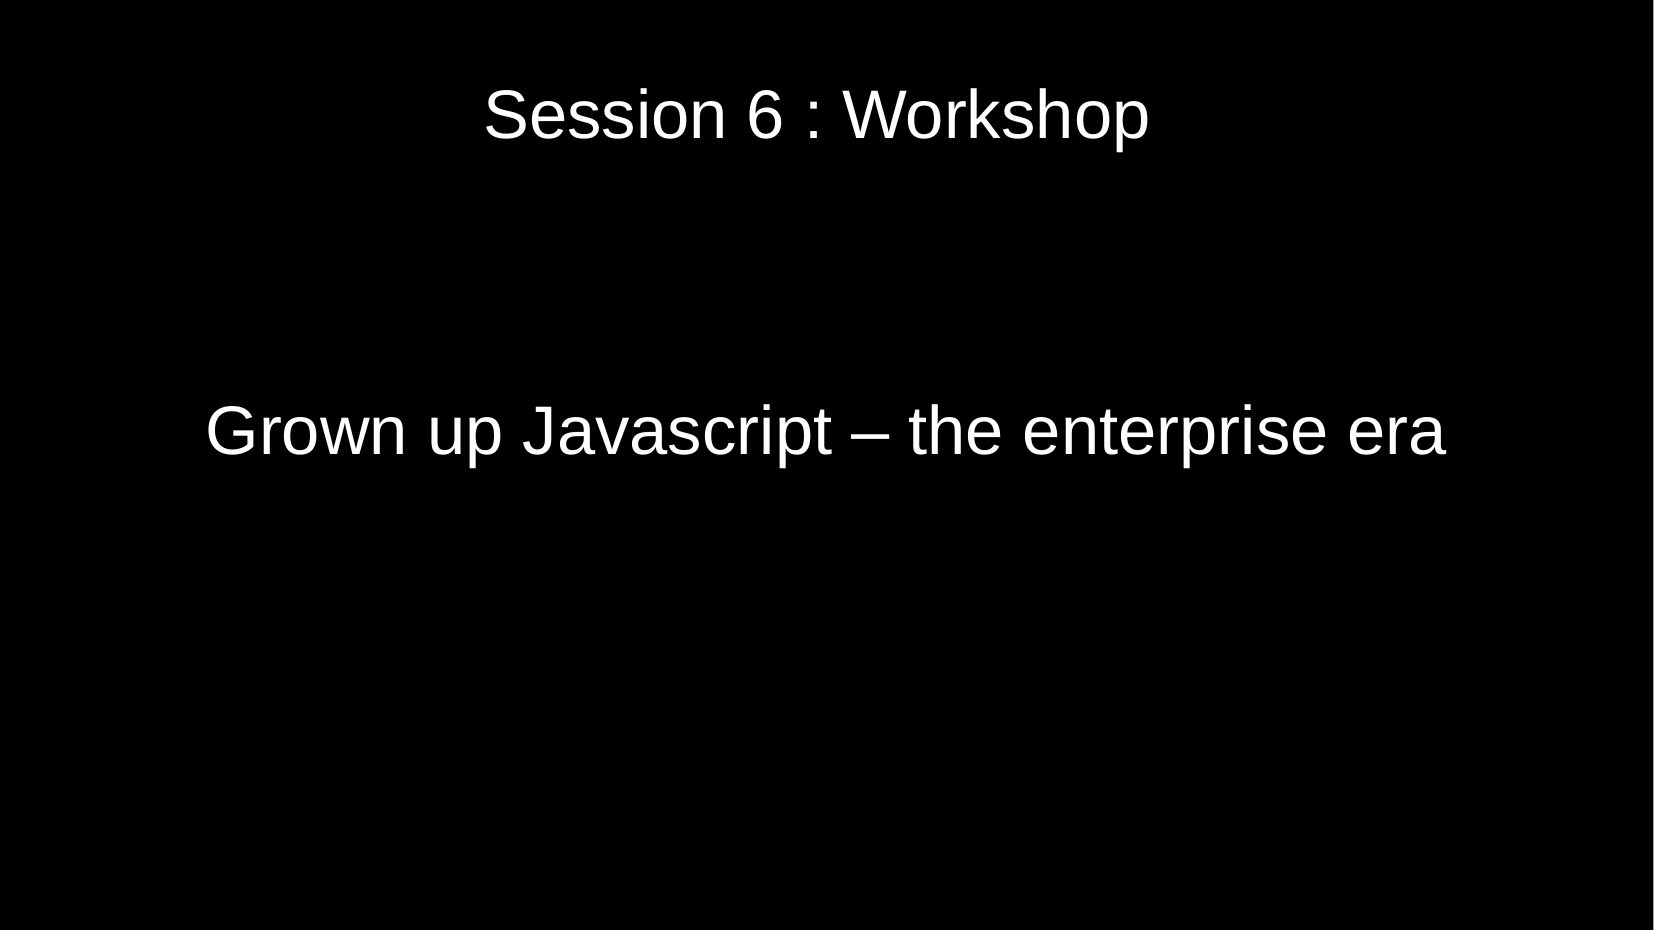

# Session 6 : Workshop
Grown up Javascript – the enterprise era